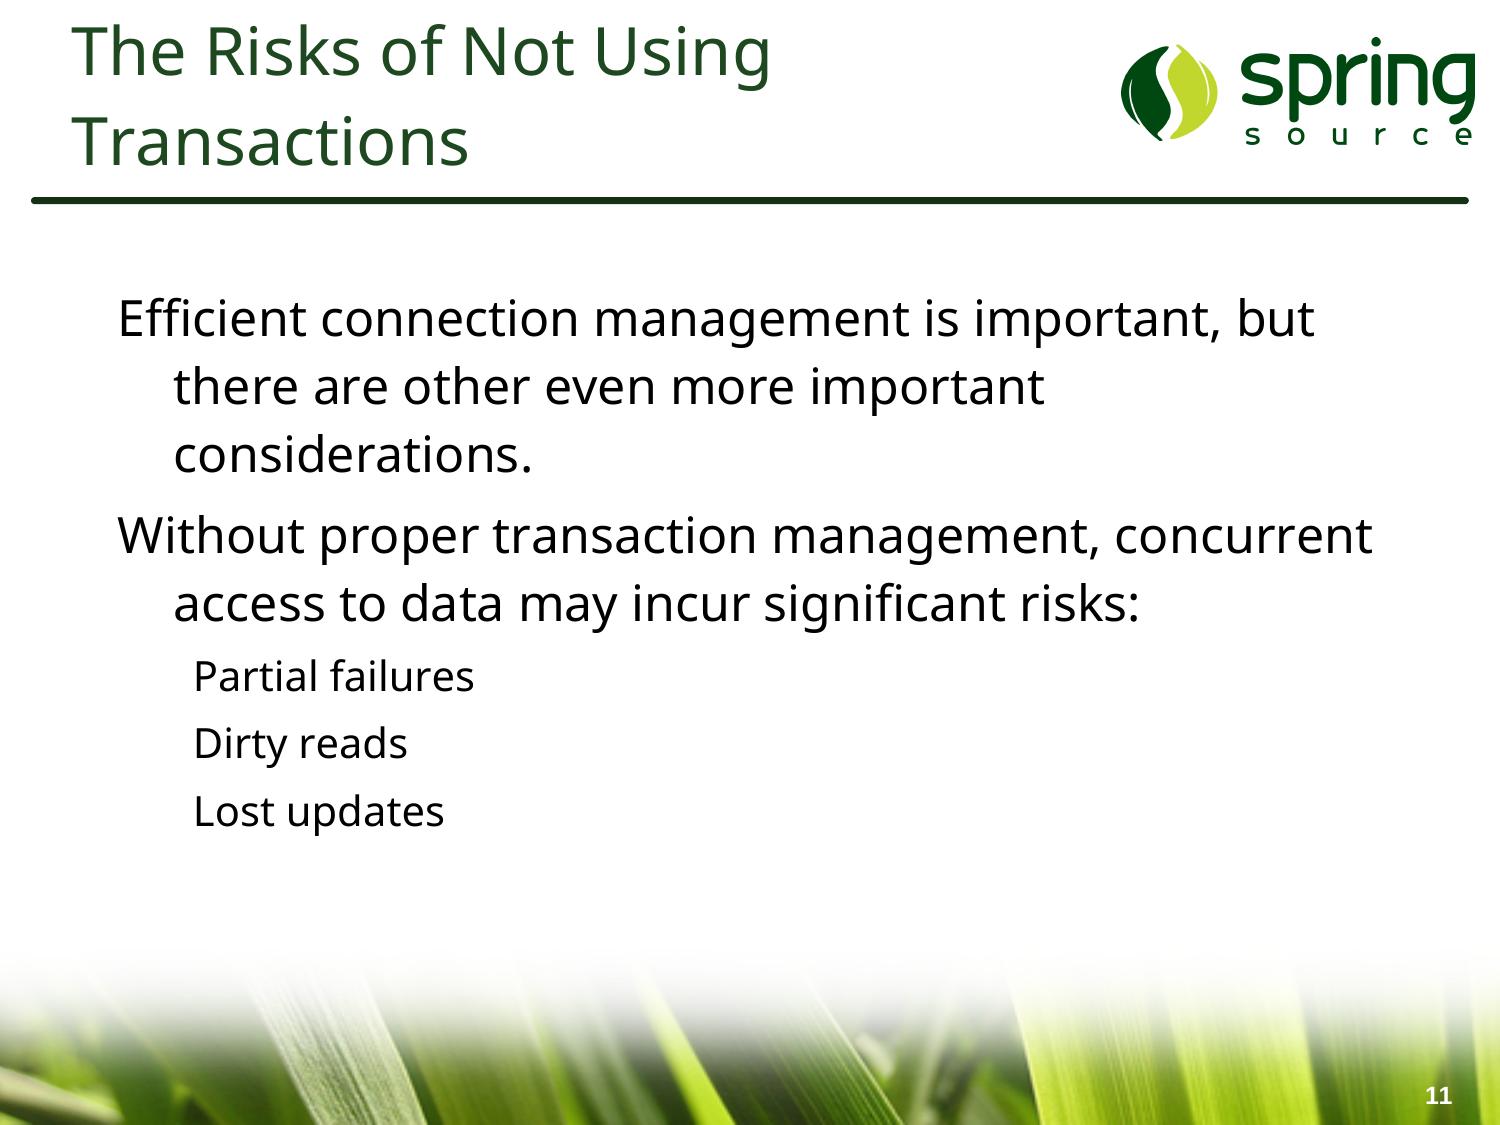

# The Risks of Not Using Transactions
Efficient connection management is important, but there are other even more important considerations.
Without proper transaction management, concurrent access to data may incur significant risks:
Partial failures
Dirty reads
Lost updates